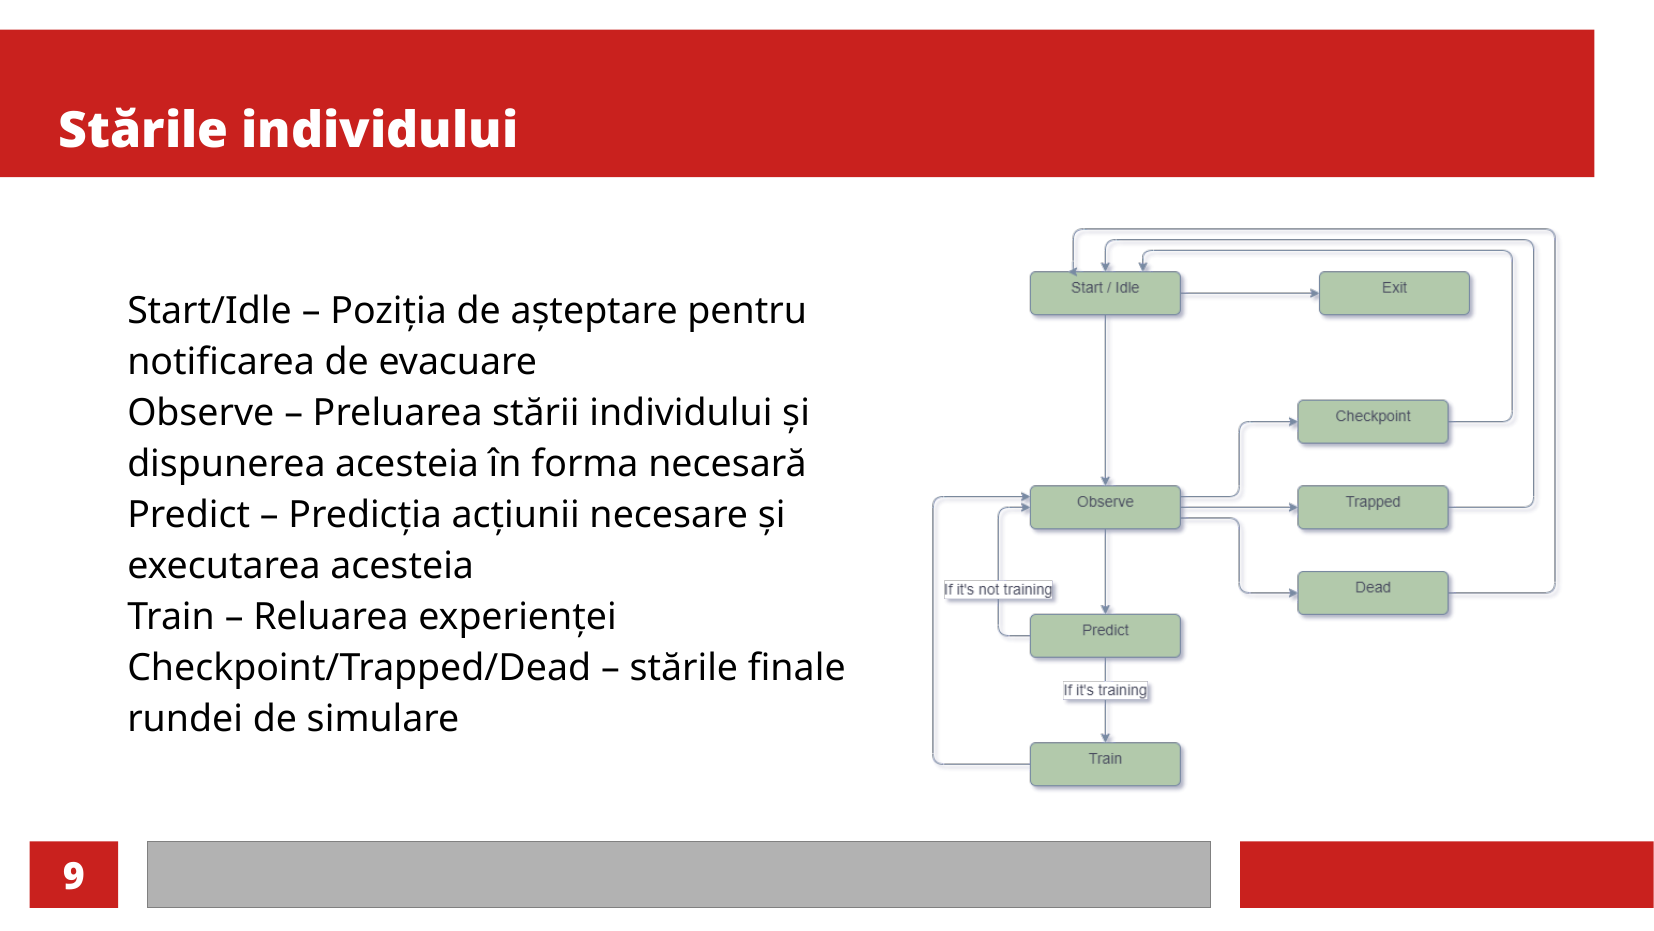

# Stările individului
Start/Idle – Poziția de așteptare pentru notificarea de evacuare
Observe – Preluarea stării individului și dispunerea acesteia în forma necesară
Predict – Predicția acțiunii necesare și executarea acesteia
Train – Reluarea experienței
Checkpoint/Trapped/Dead – stările finale rundei de simulare
9